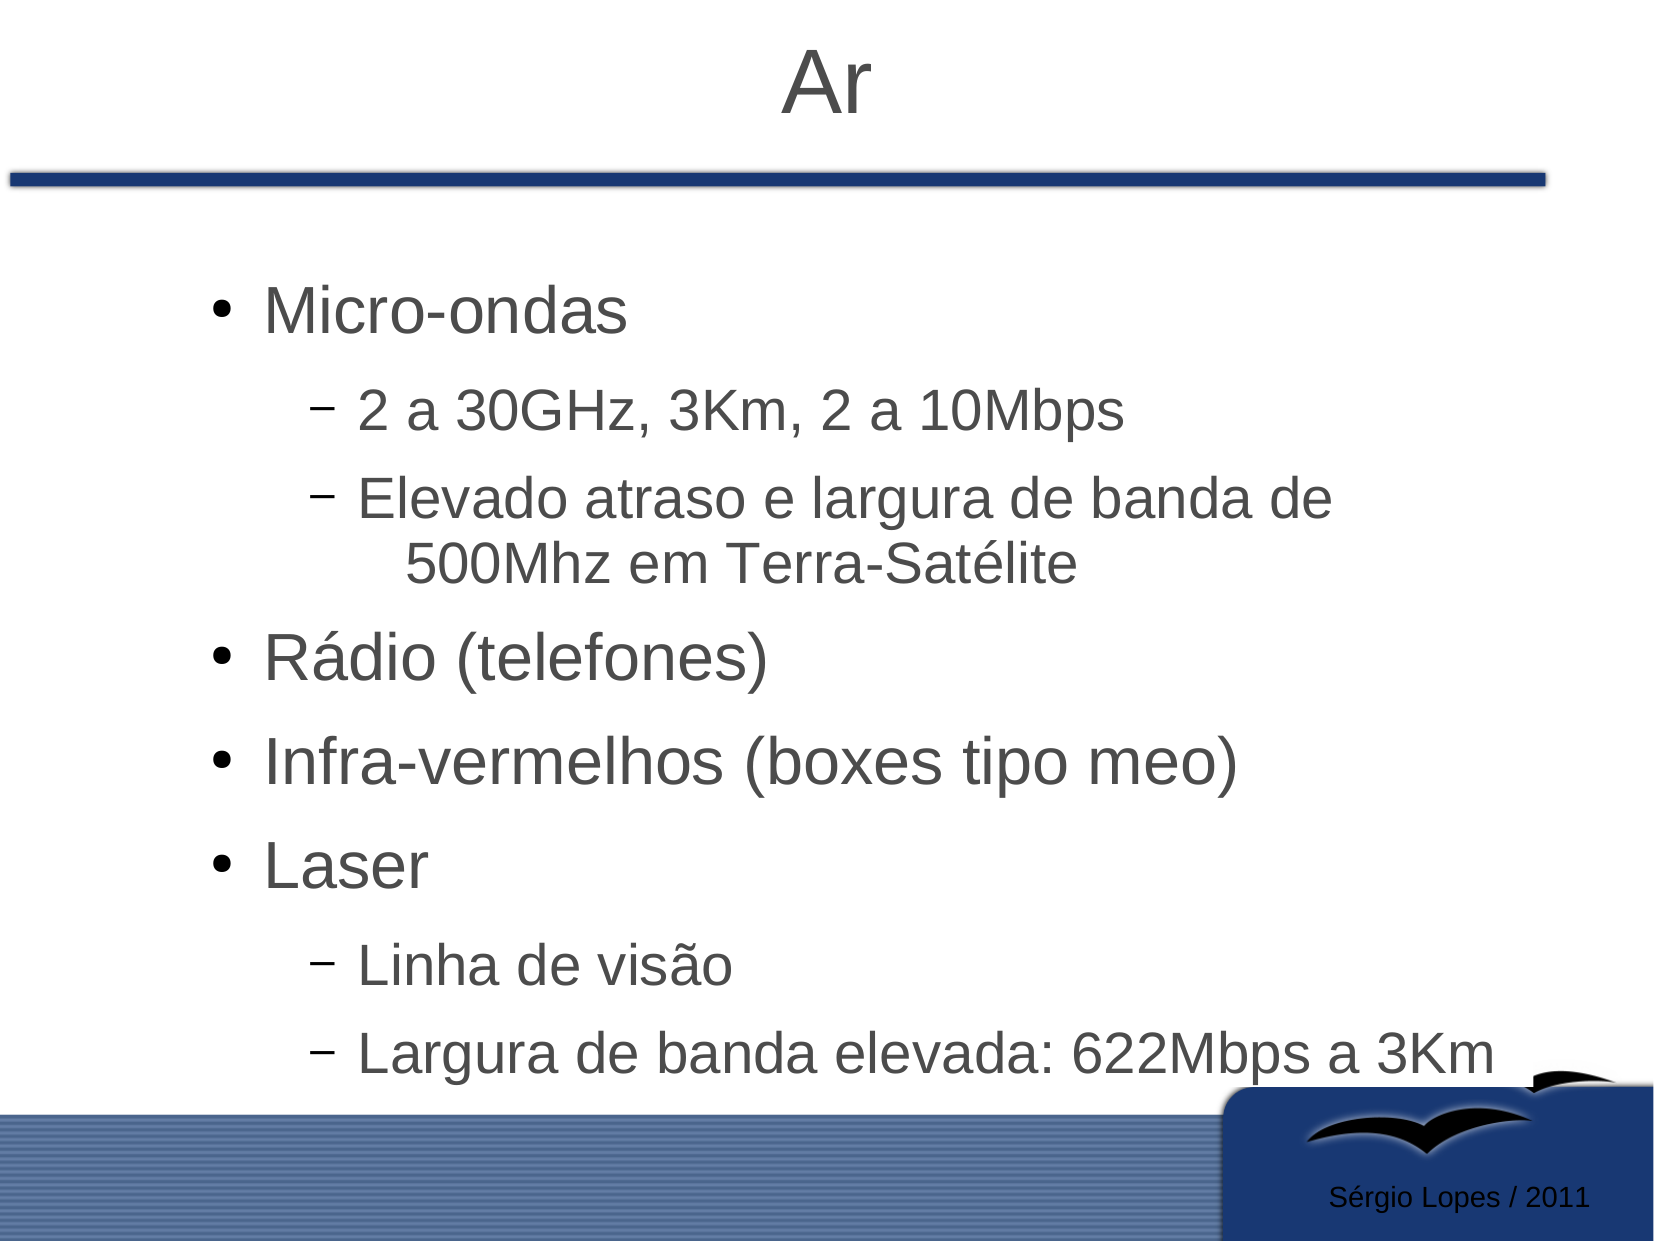

# Ar
Micro-ondas
2 a 30GHz, 3Km, 2 a 10Mbps
Elevado atraso e largura de banda de 500Mhz em Terra-Satélite
Rádio (telefones)
Infra-vermelhos (boxes tipo meo)
Laser
Linha de visão
Largura de banda elevada: 622Mbps a 3Km
Sérgio Lopes / 2011